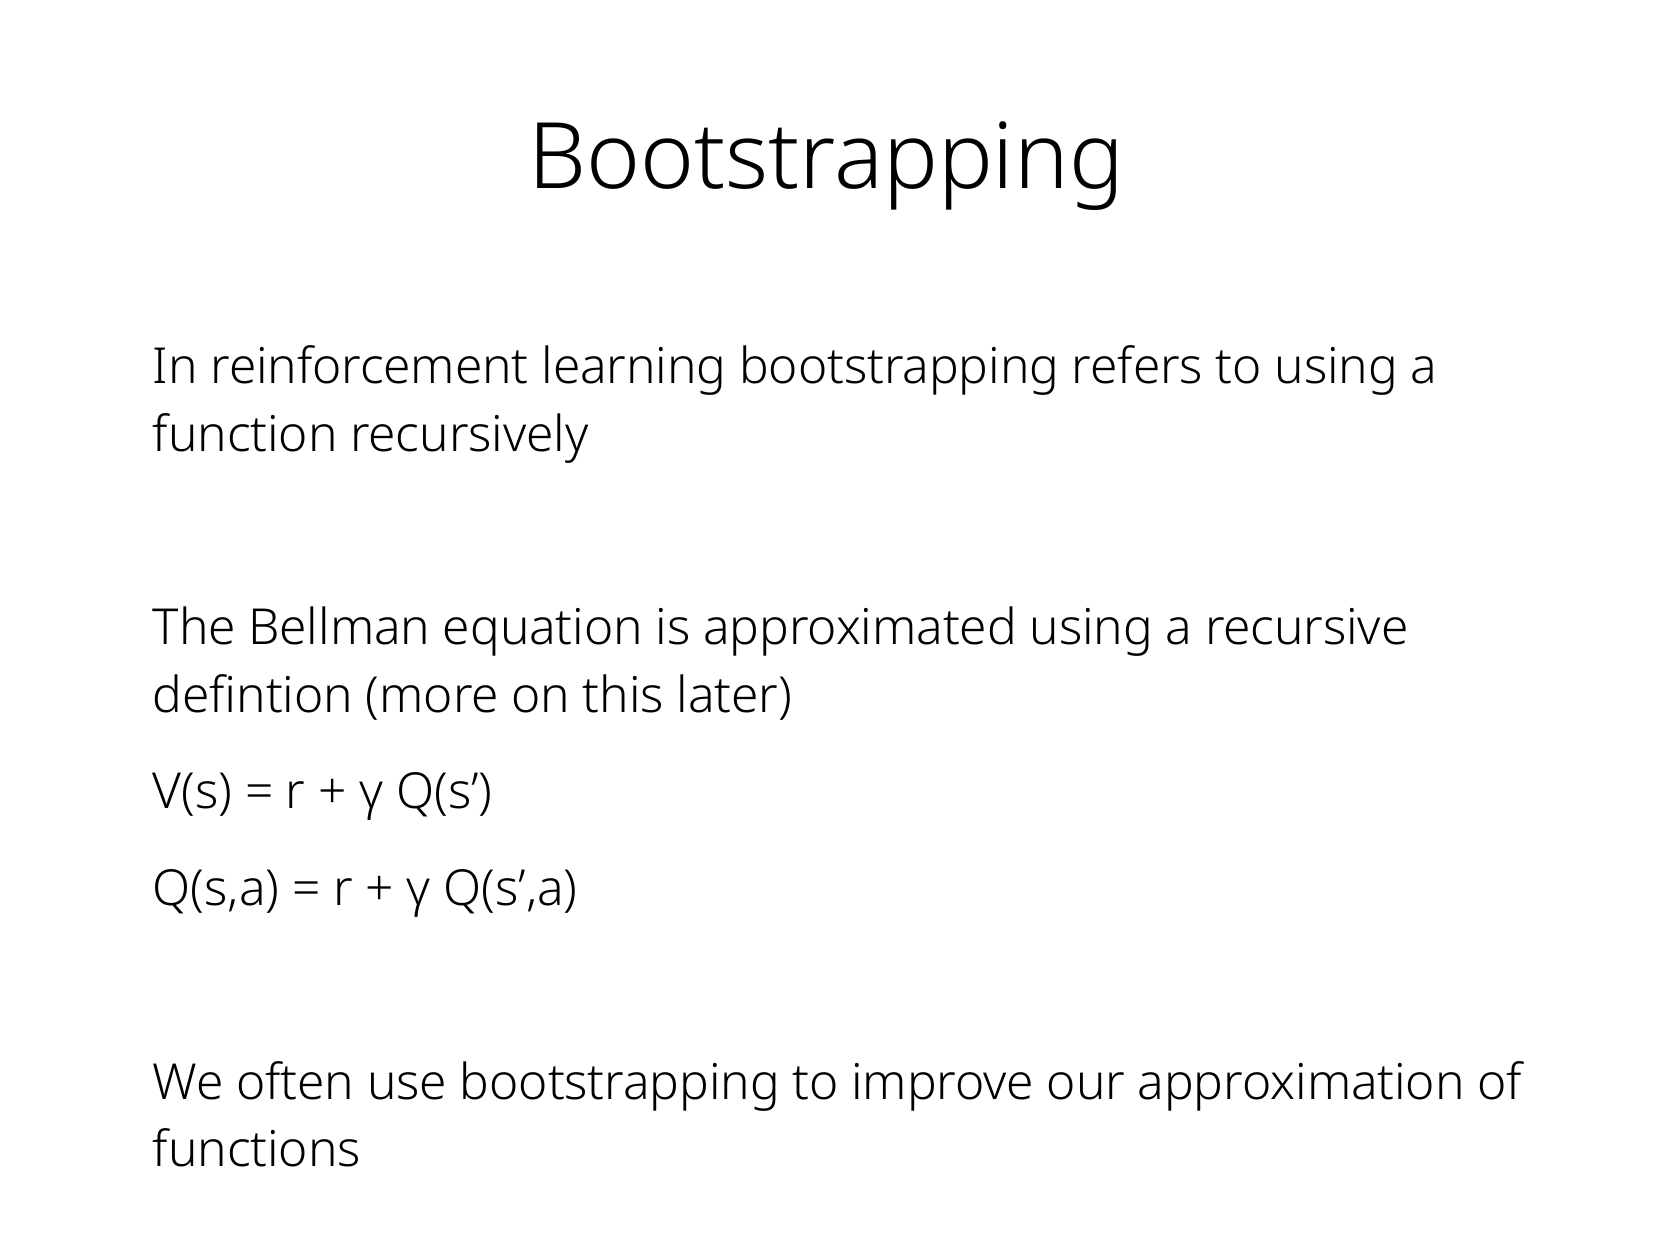

# Bootstrapping
In reinforcement learning bootstrapping refers to using a function recursively
The Bellman equation is approximated using a recursive defintion (more on this later)
V(s) = r + γ Q(s’)
Q(s,a) = r + γ Q(s’,a)
We often use bootstrapping to improve our approximation of functions